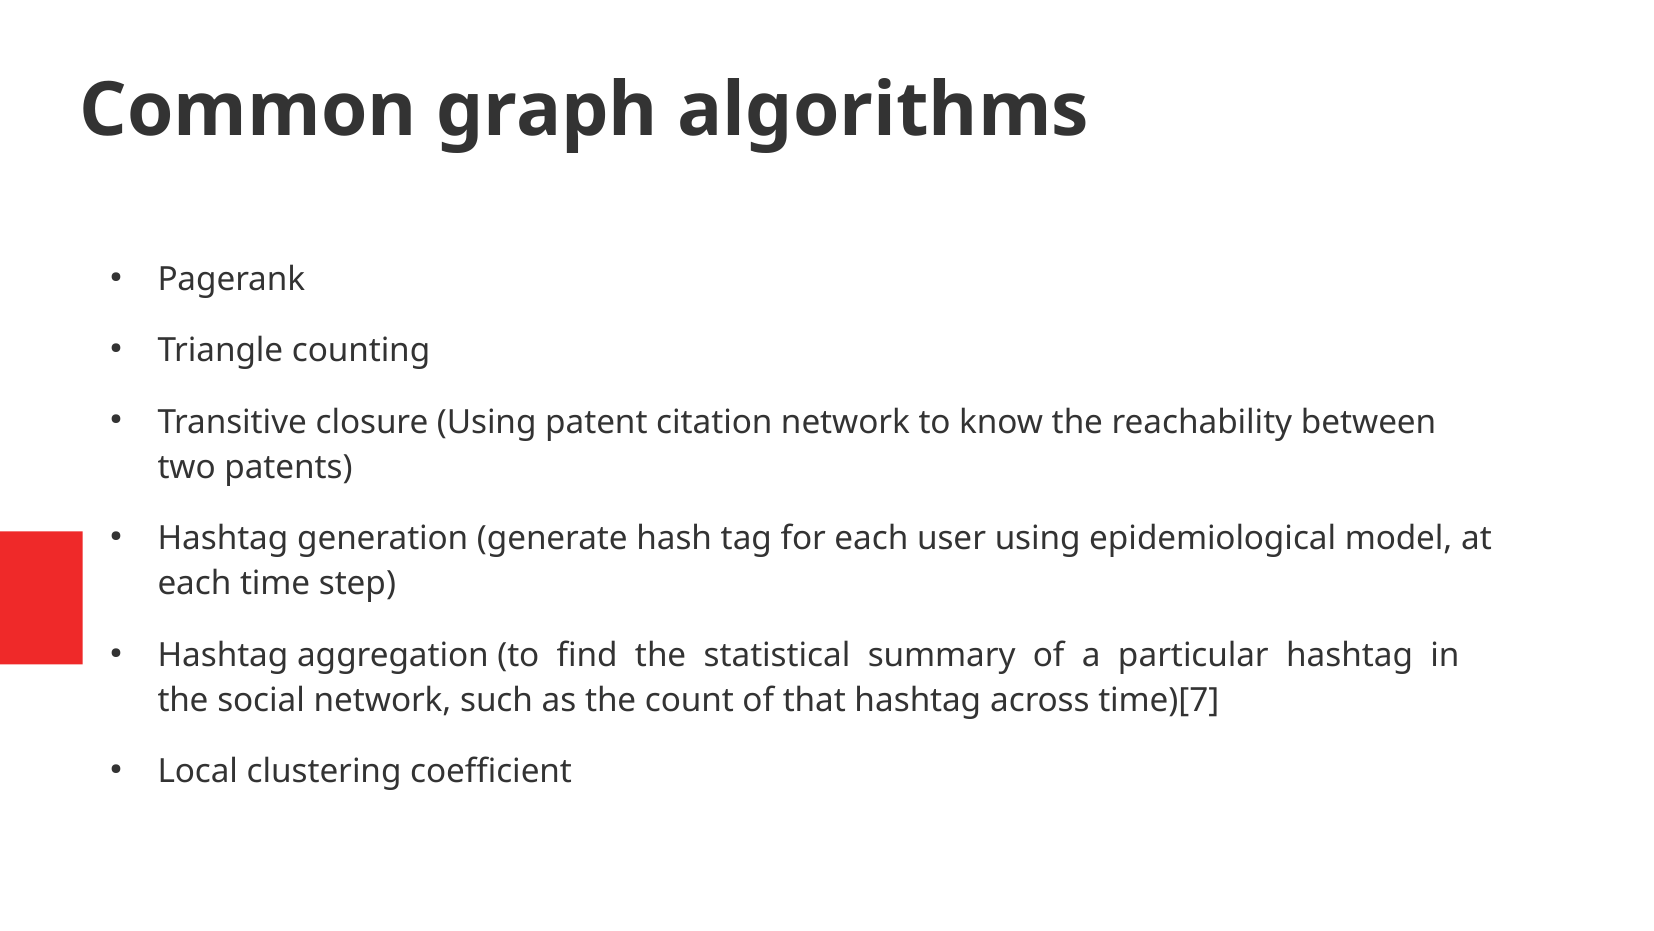

# Common graph algorithms
Pagerank
Triangle counting
Transitive closure (Using patent citation network to know the reachability between two patents)
Hashtag generation (generate hash tag for each user using epidemiological model, at each time step)
Hashtag aggregation (to find the statistical summary of a particular hashtag in the social network, such as the count of that hashtag across time)[7]
Local clustering coefficient